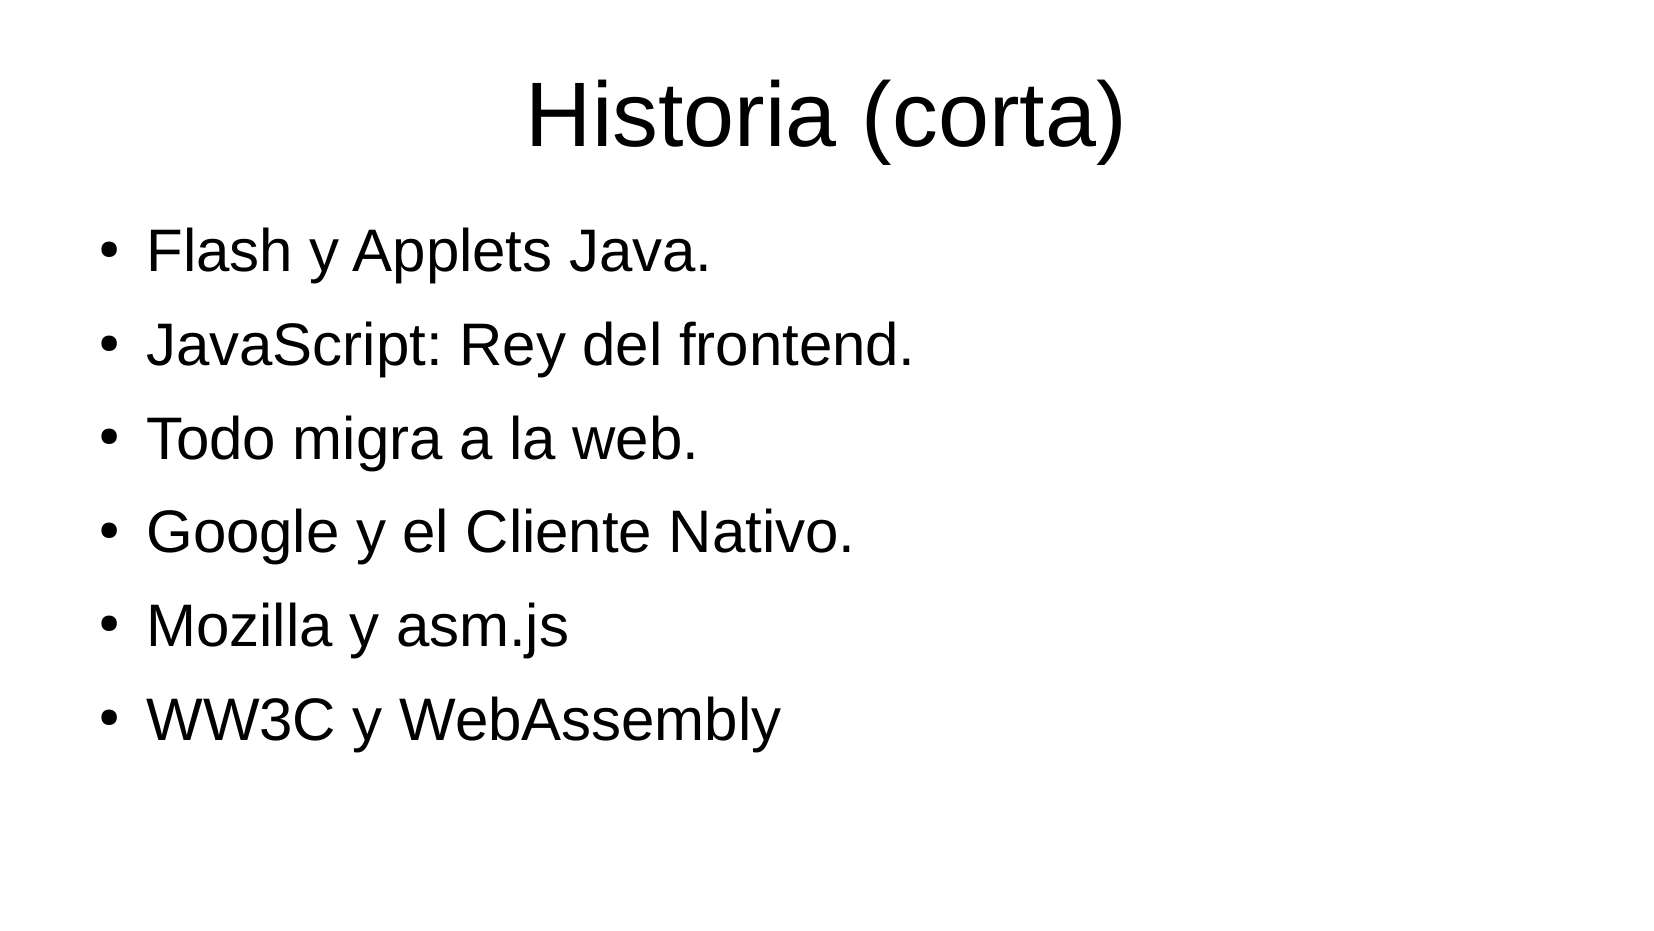

# Historia (corta)
Flash y Applets Java.
JavaScript: Rey del frontend.
Todo migra a la web.
Google y el Cliente Nativo.
Mozilla y asm.js
WW3C y WebAssembly